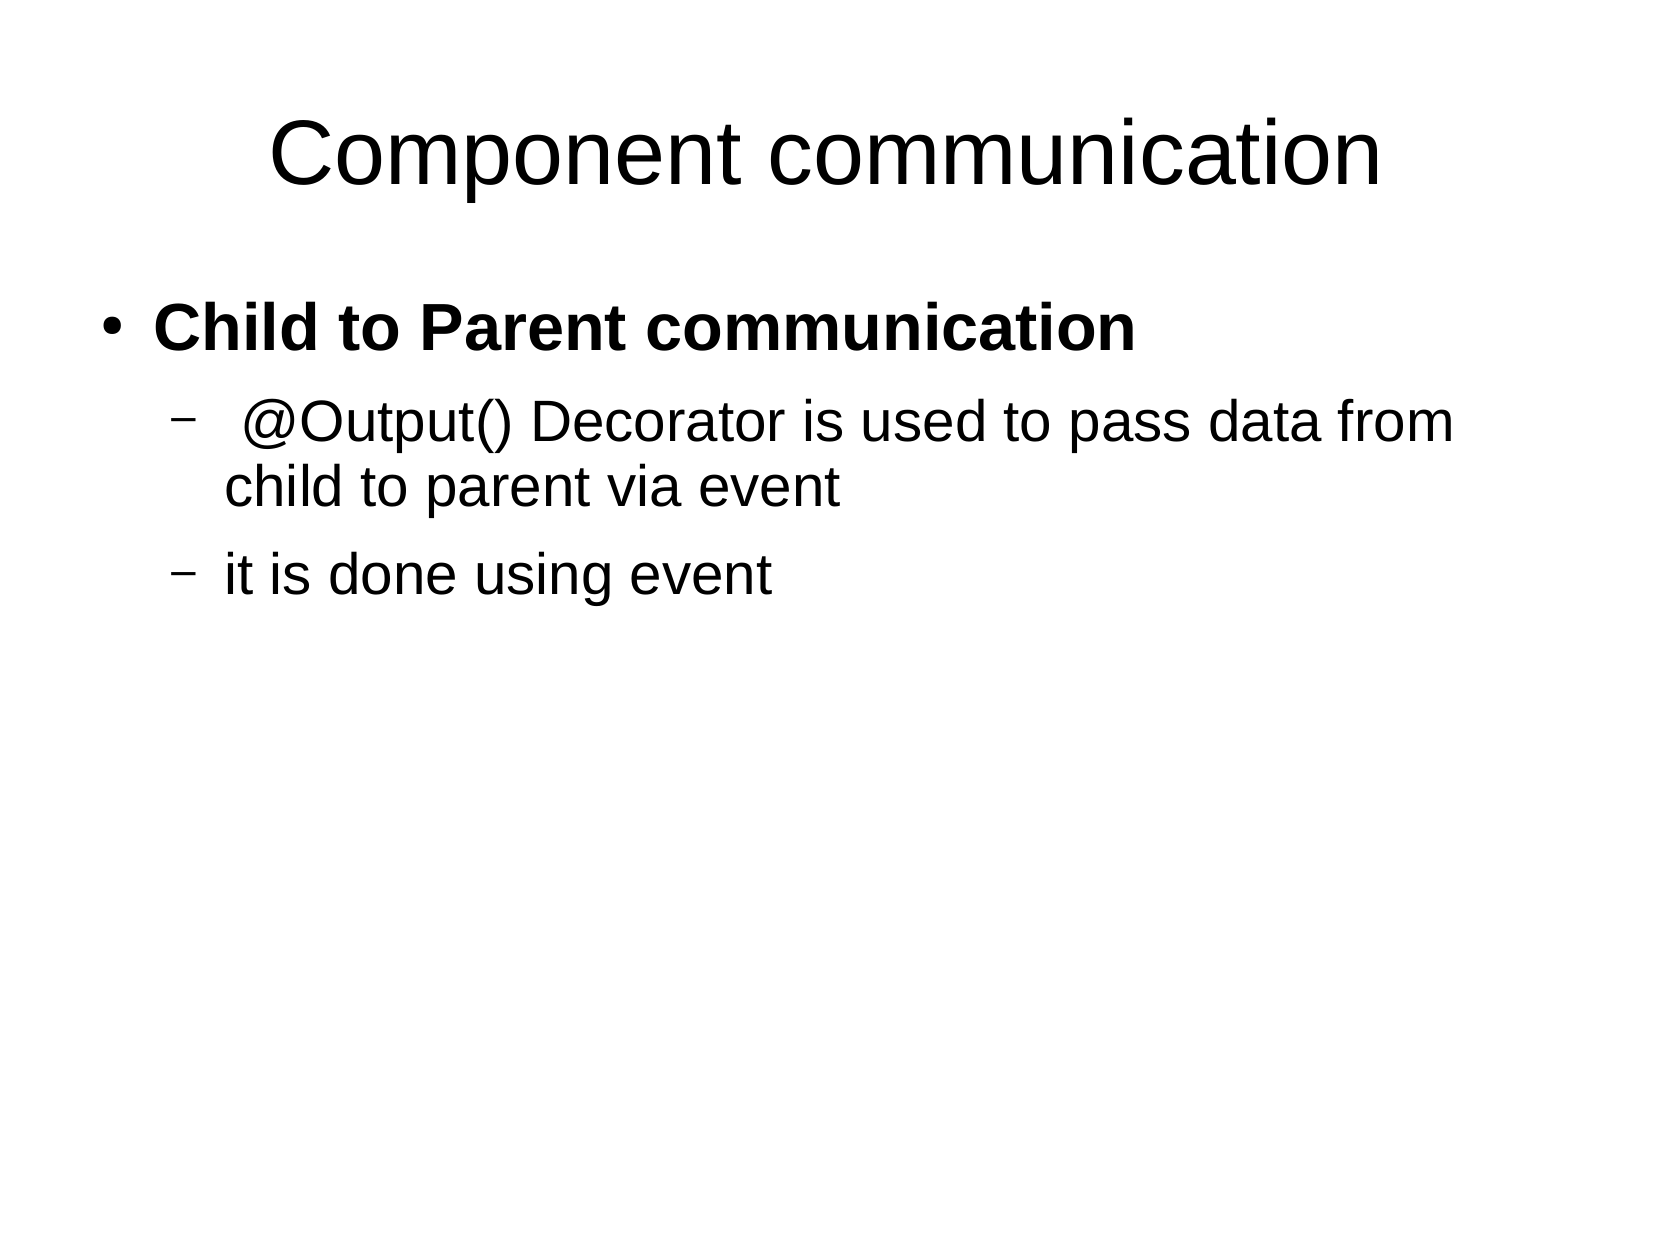

# Component communication
Child to Parent communication
 @Output() Decorator is used to pass data from child to parent via event
it is done using event